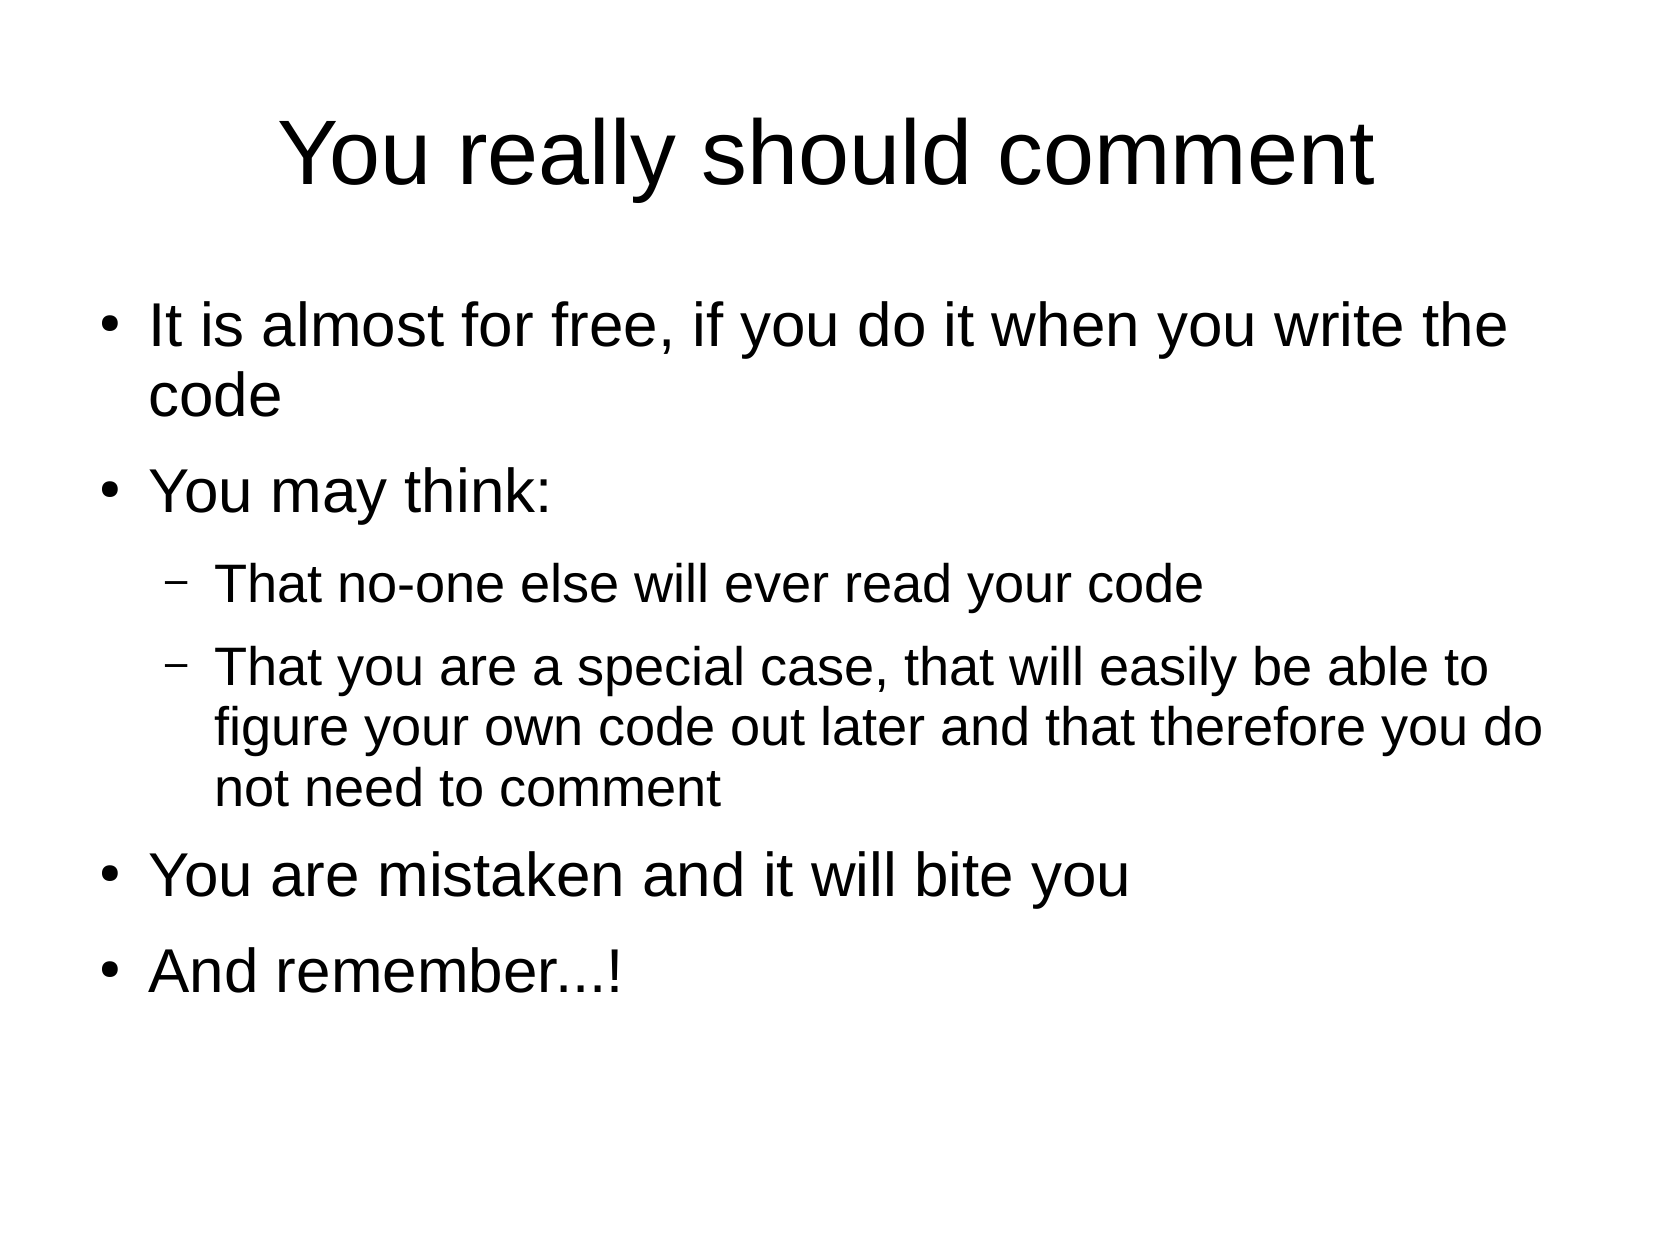

# You really should comment
It is almost for free, if you do it when you write the code
You may think:
That no-one else will ever read your code
That you are a special case, that will easily be able to figure your own code out later and that therefore you do not need to comment
You are mistaken and it will bite you
And remember...!